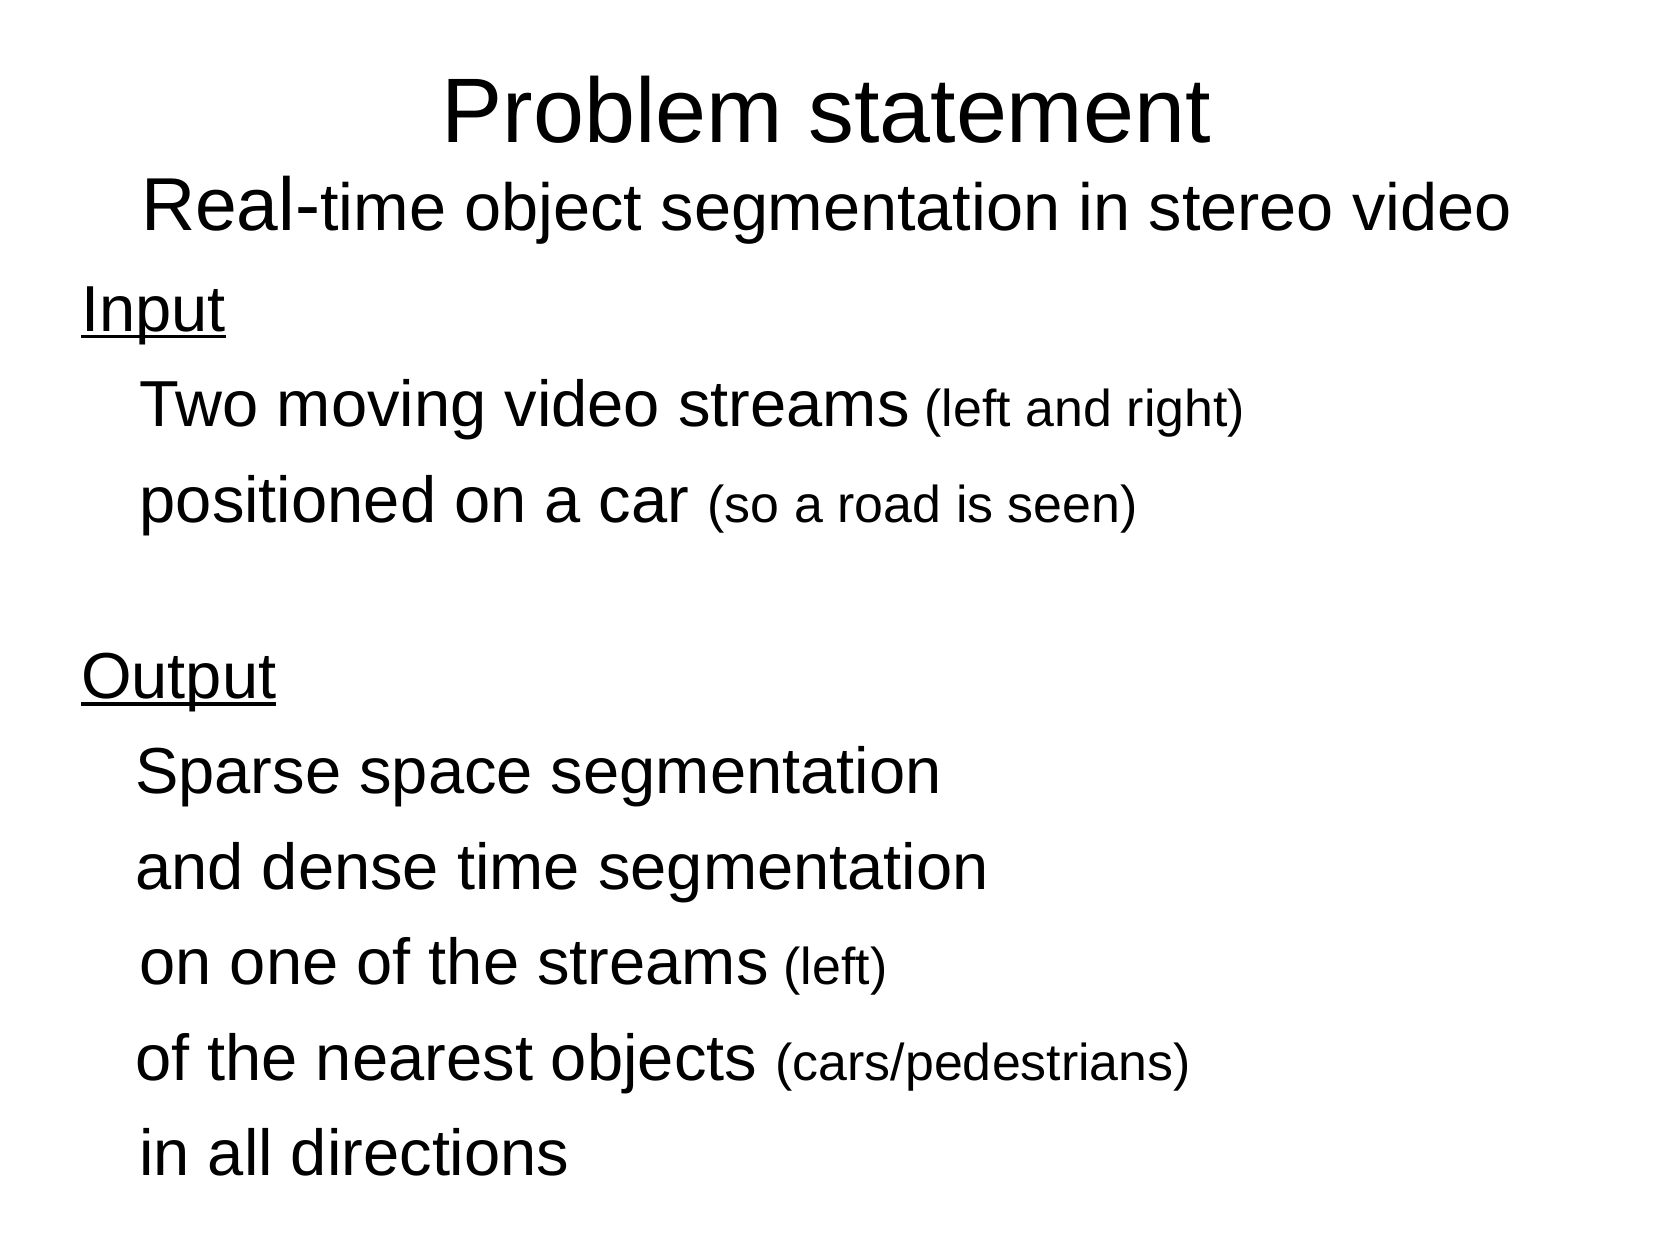

# Problem statement Real-time object segmentation in stereo video
Input
	Two moving video streams (left and right)
					positioned on a car (so a road is seen)
Output
 Sparse space segmentation
 and dense time segmentation
	on one of the streams (left)
 of the nearest objects (cars/pedestrians)
 in all directions